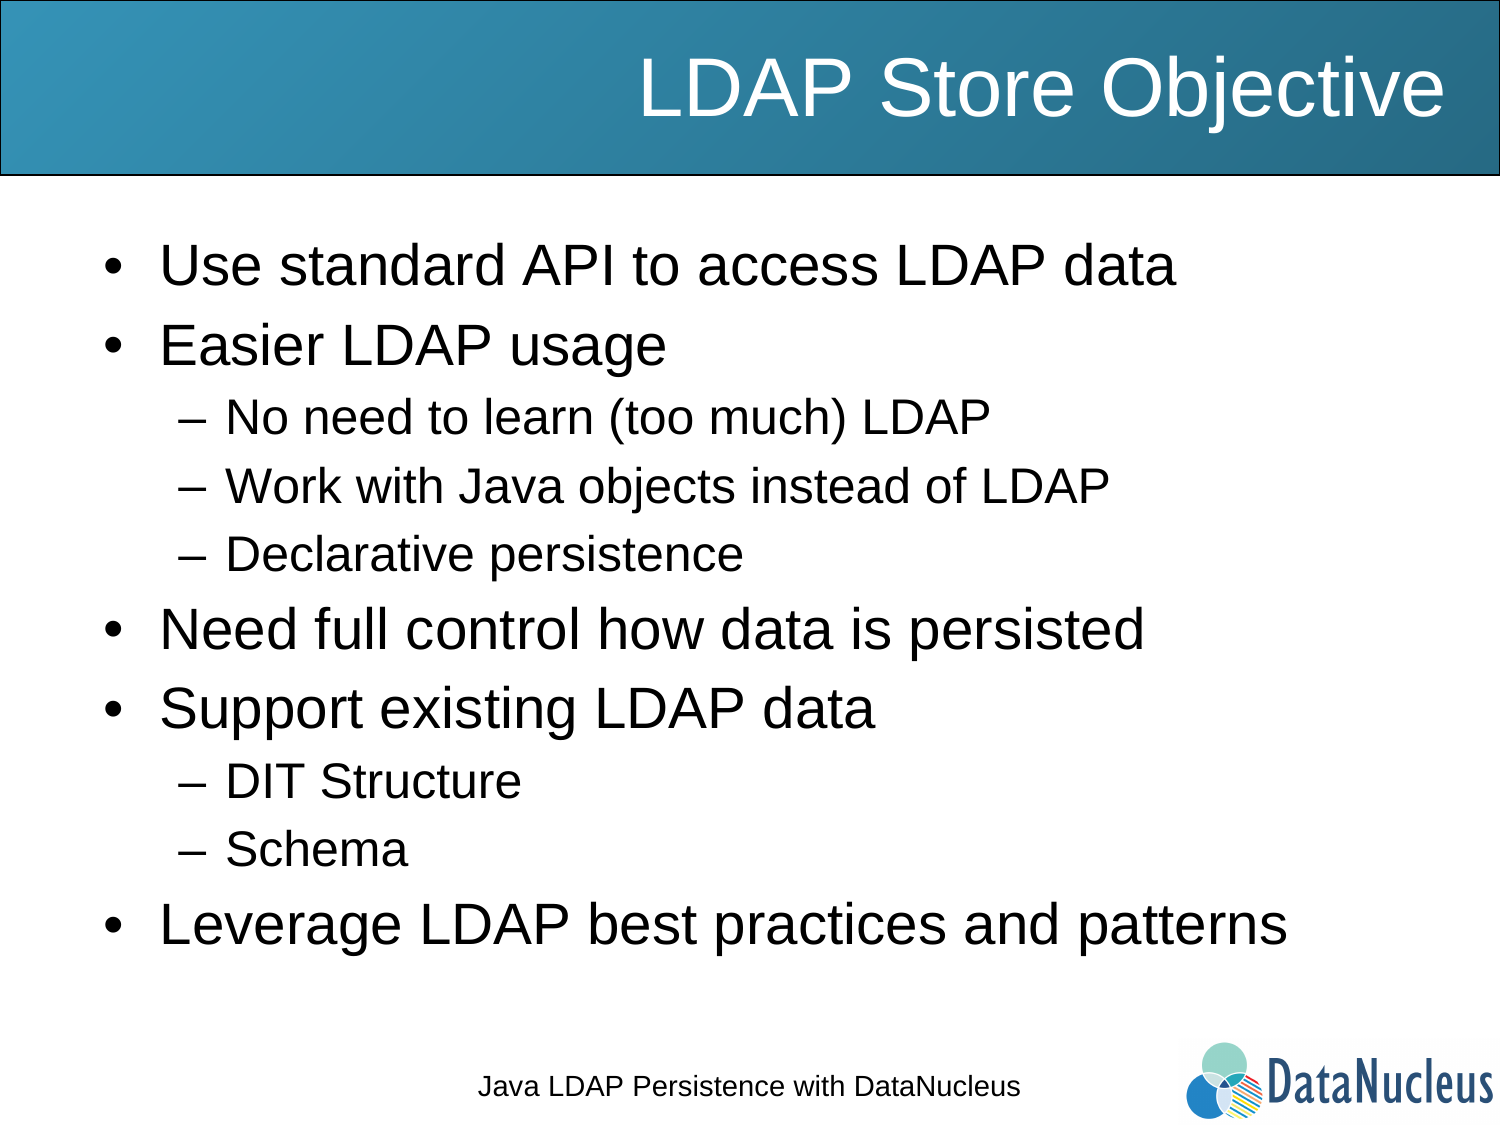

# LDAP Store Objective
Use standard API to access LDAP data
Easier LDAP usage
No need to learn (too much) LDAP
Work with Java objects instead of LDAP
Declarative persistence
Need full control how data is persisted
Support existing LDAP data
DIT Structure
Schema
Leverage LDAP best practices and patterns